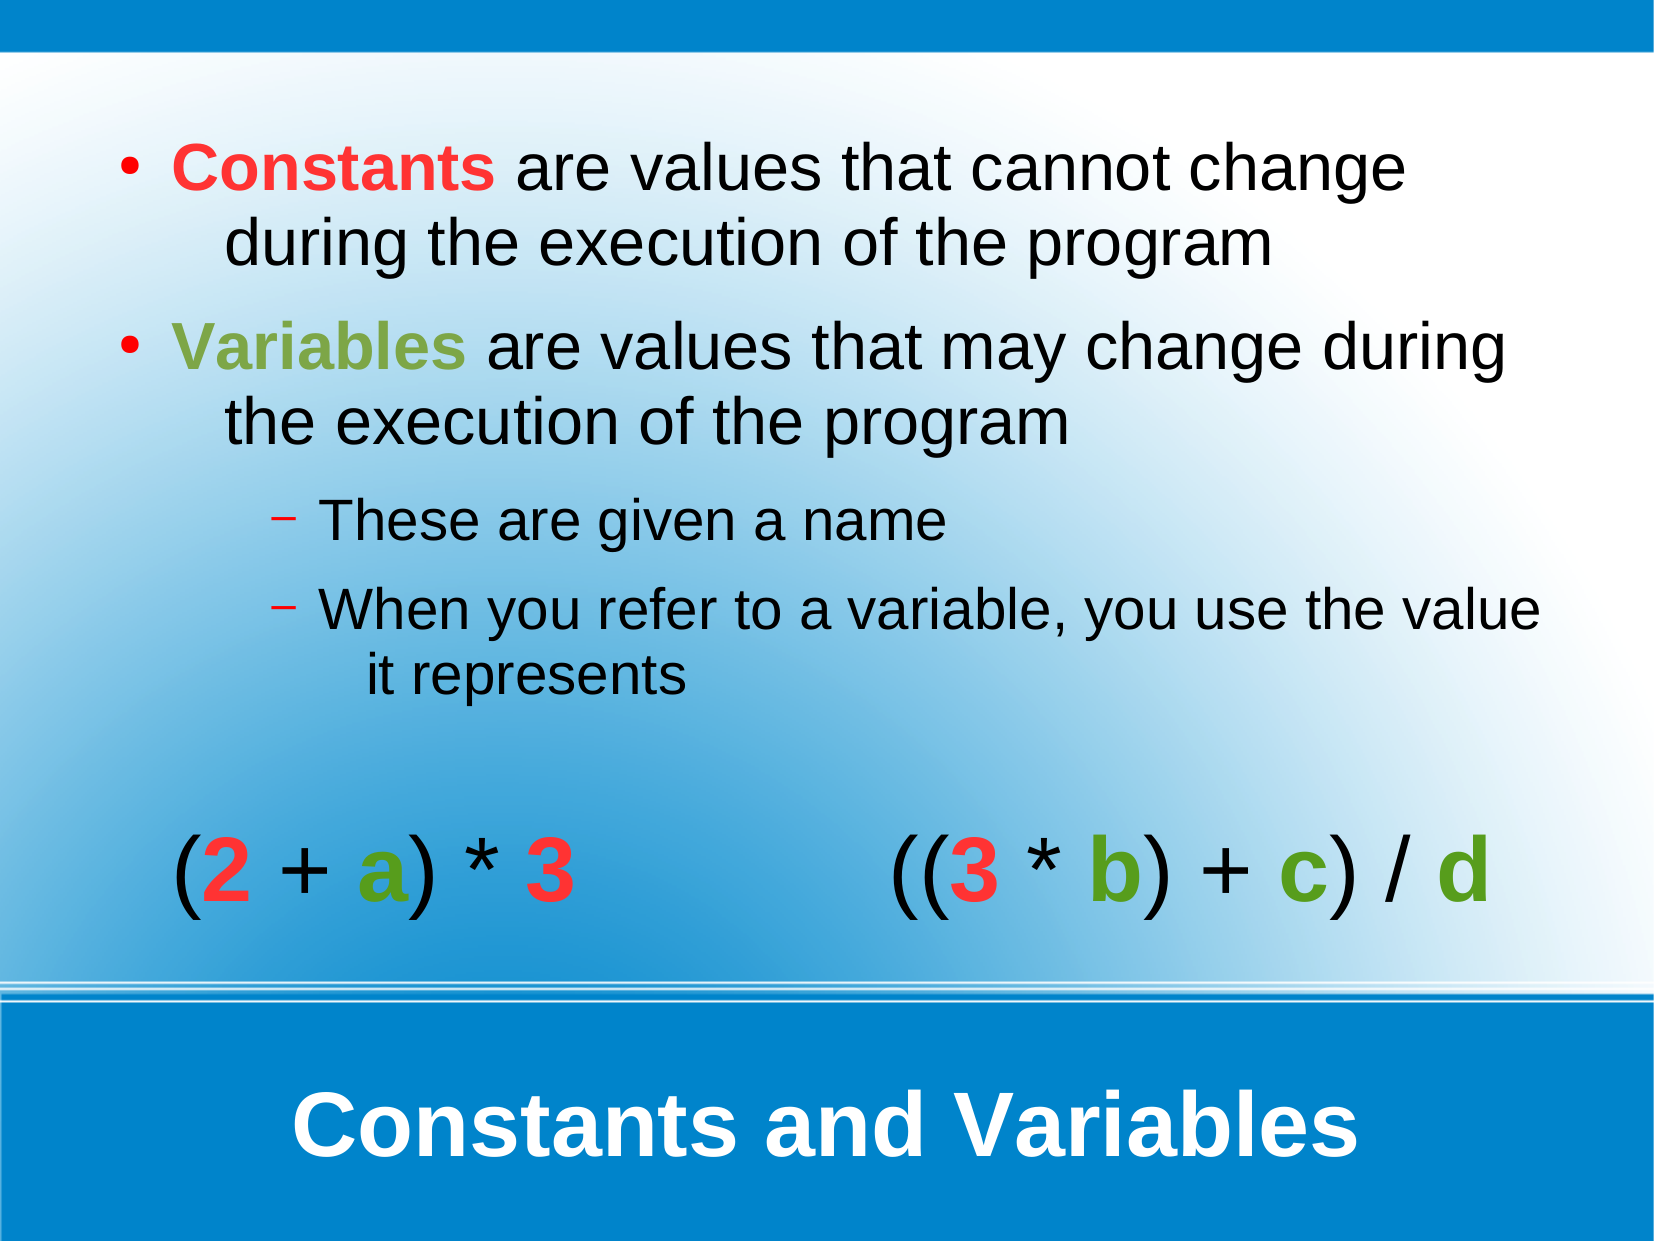

Constants are values that cannot change during the execution of the program
Variables are values that may change during the execution of the program
These are given a name
When you refer to a variable, you use the value it represents
(2 + a) * 3					((3 * b) + c) / d
# Constants and Variables